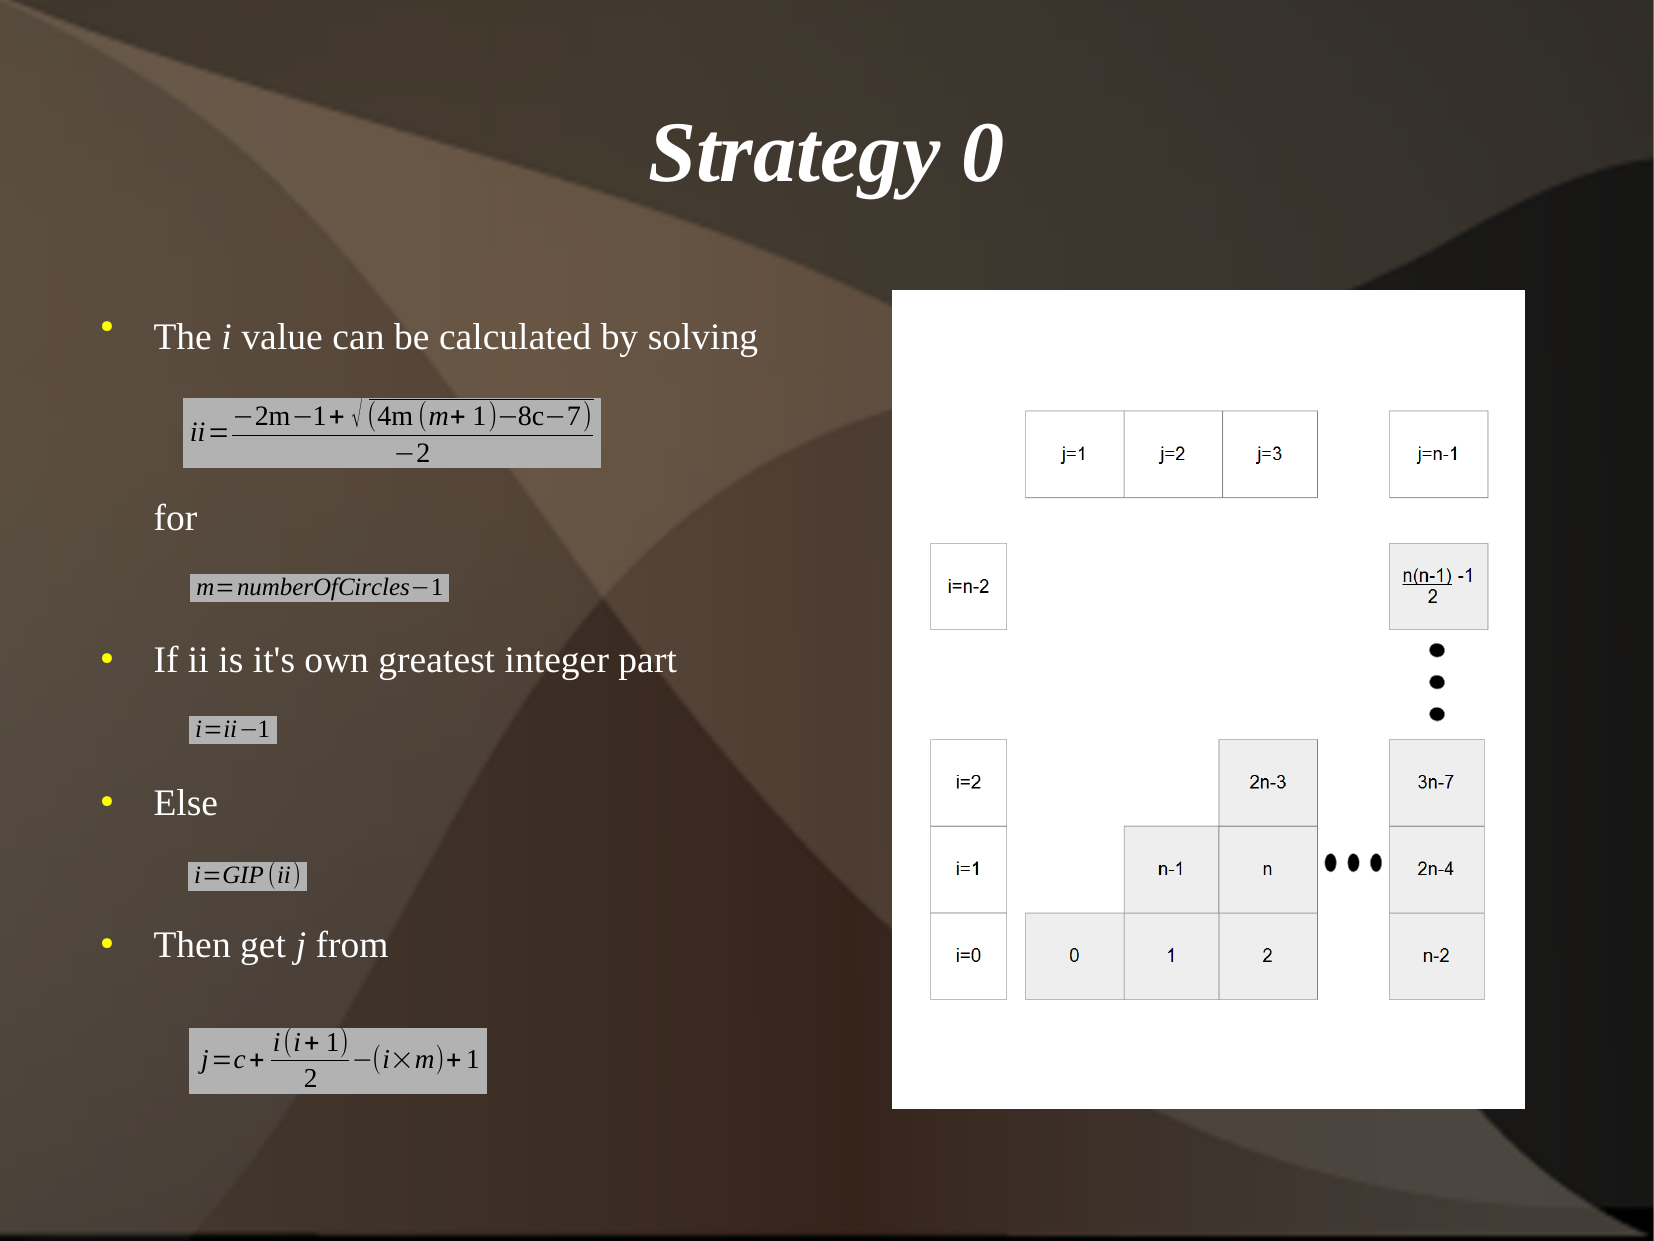

# Strategy 0
The i value can be calculated by solving
for
If ii is it's own greatest integer part
Else
Then get j from